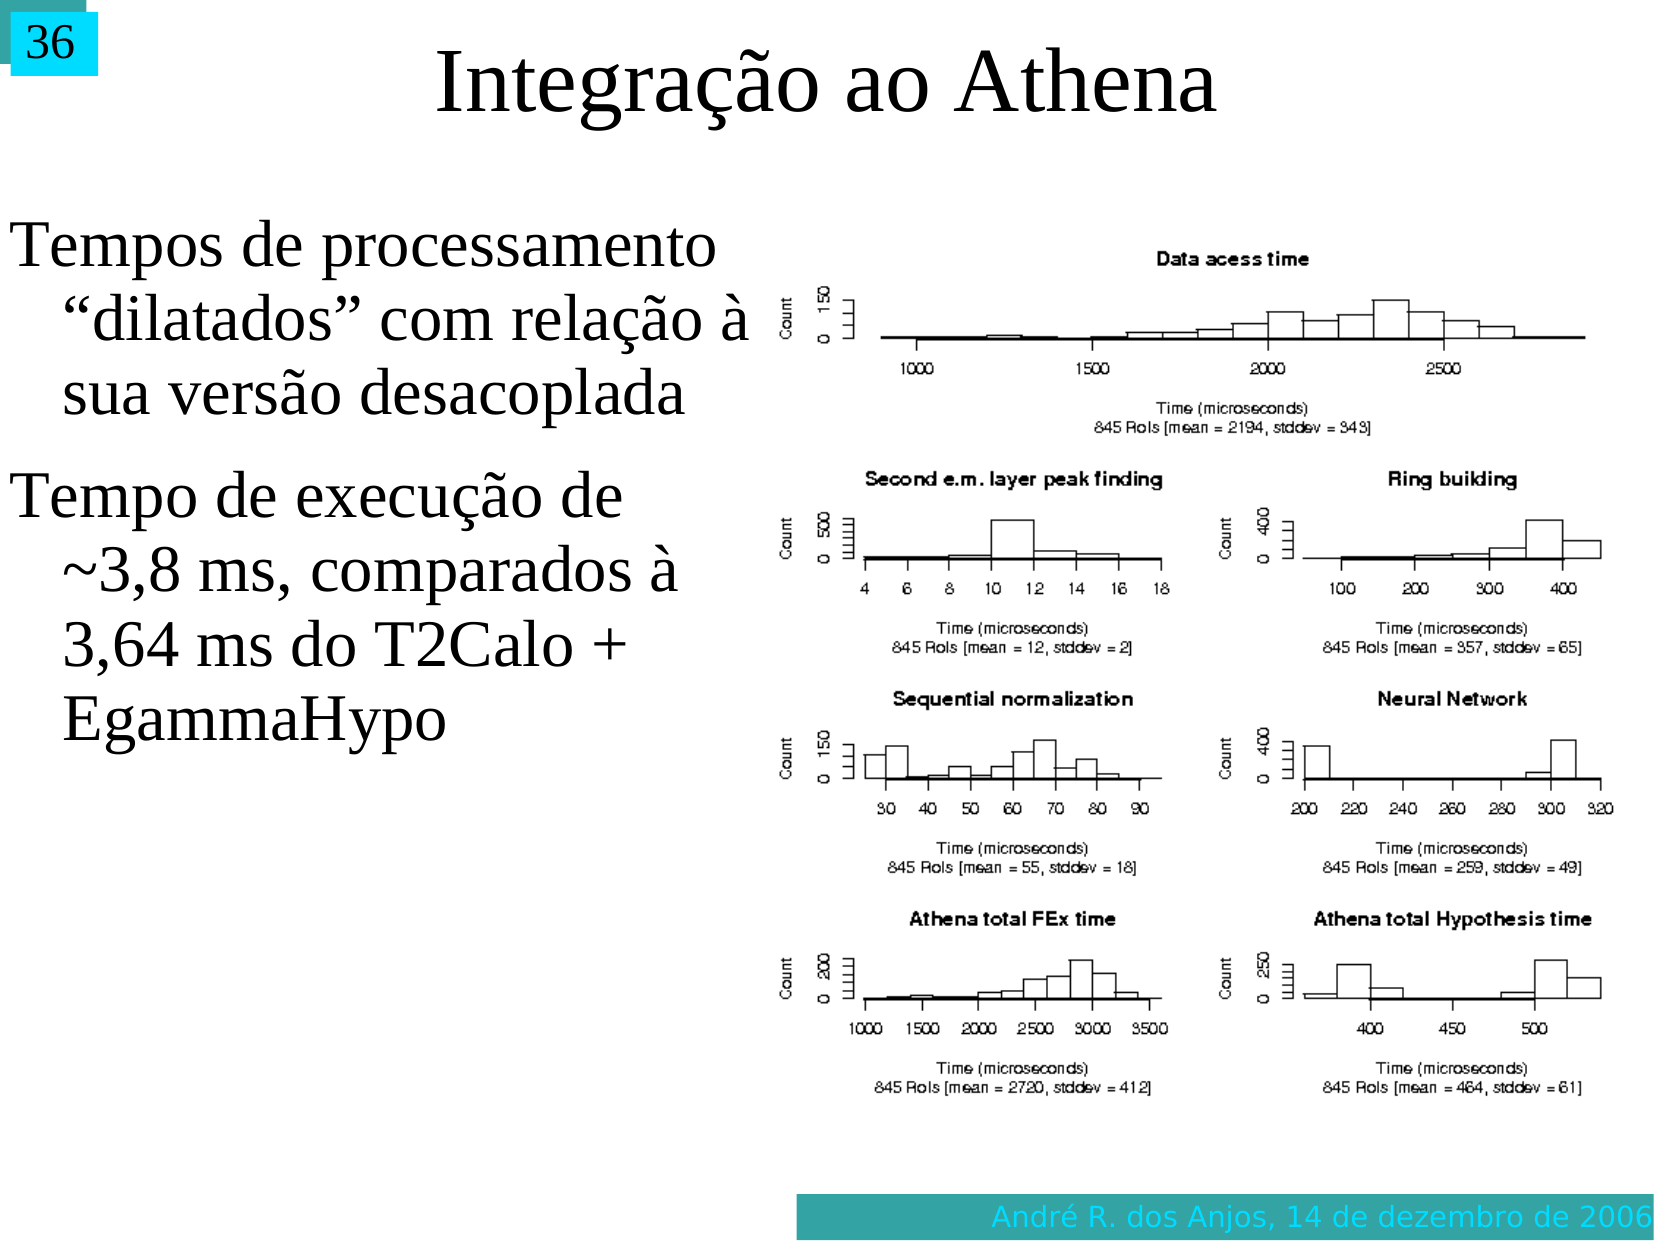

# Integração ao Athena
Tempos de processamento “dilatados” com relação à sua versão desacoplada
Tempo de execução de ~3,8 ms, comparados à 3,64 ms do T2Calo + EgammaHypo